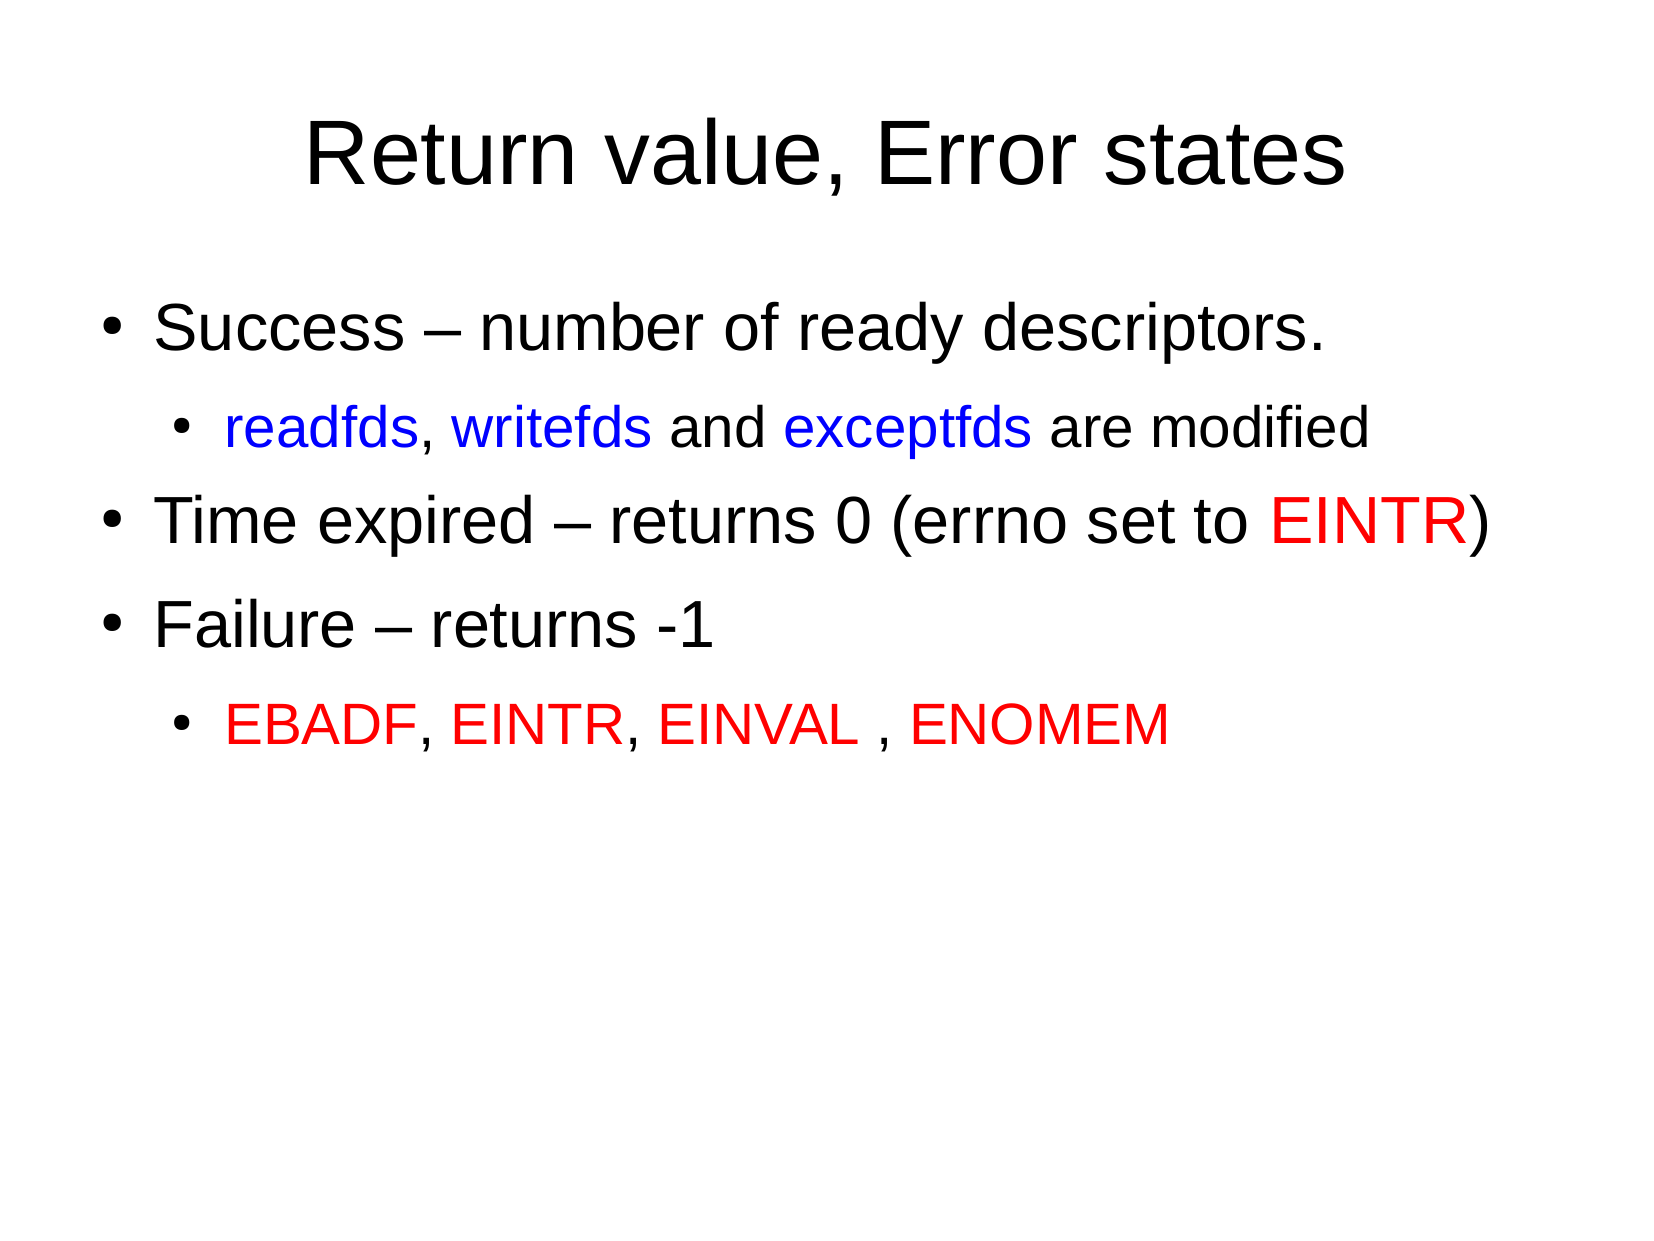

# Return value, Error states
Success – number of ready descriptors.
readfds, writefds and exceptfds are modified
Time expired – returns 0 (errno set to EINTR)
Failure – returns -1
EBADF, EINTR, EINVAL , ENOMEM